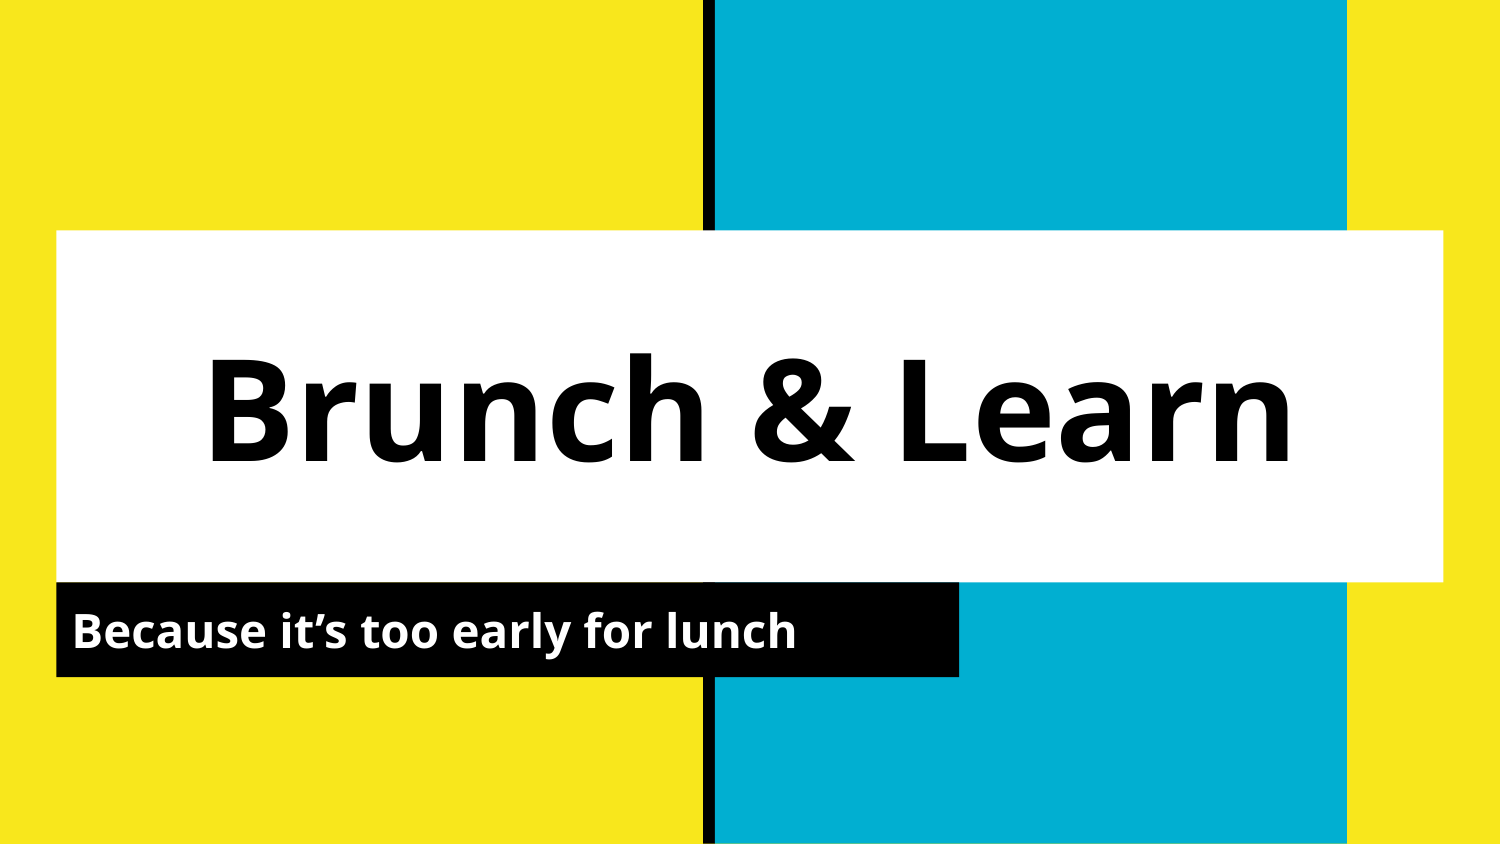

# Brunch & Learn
Because it’s too early for lunch